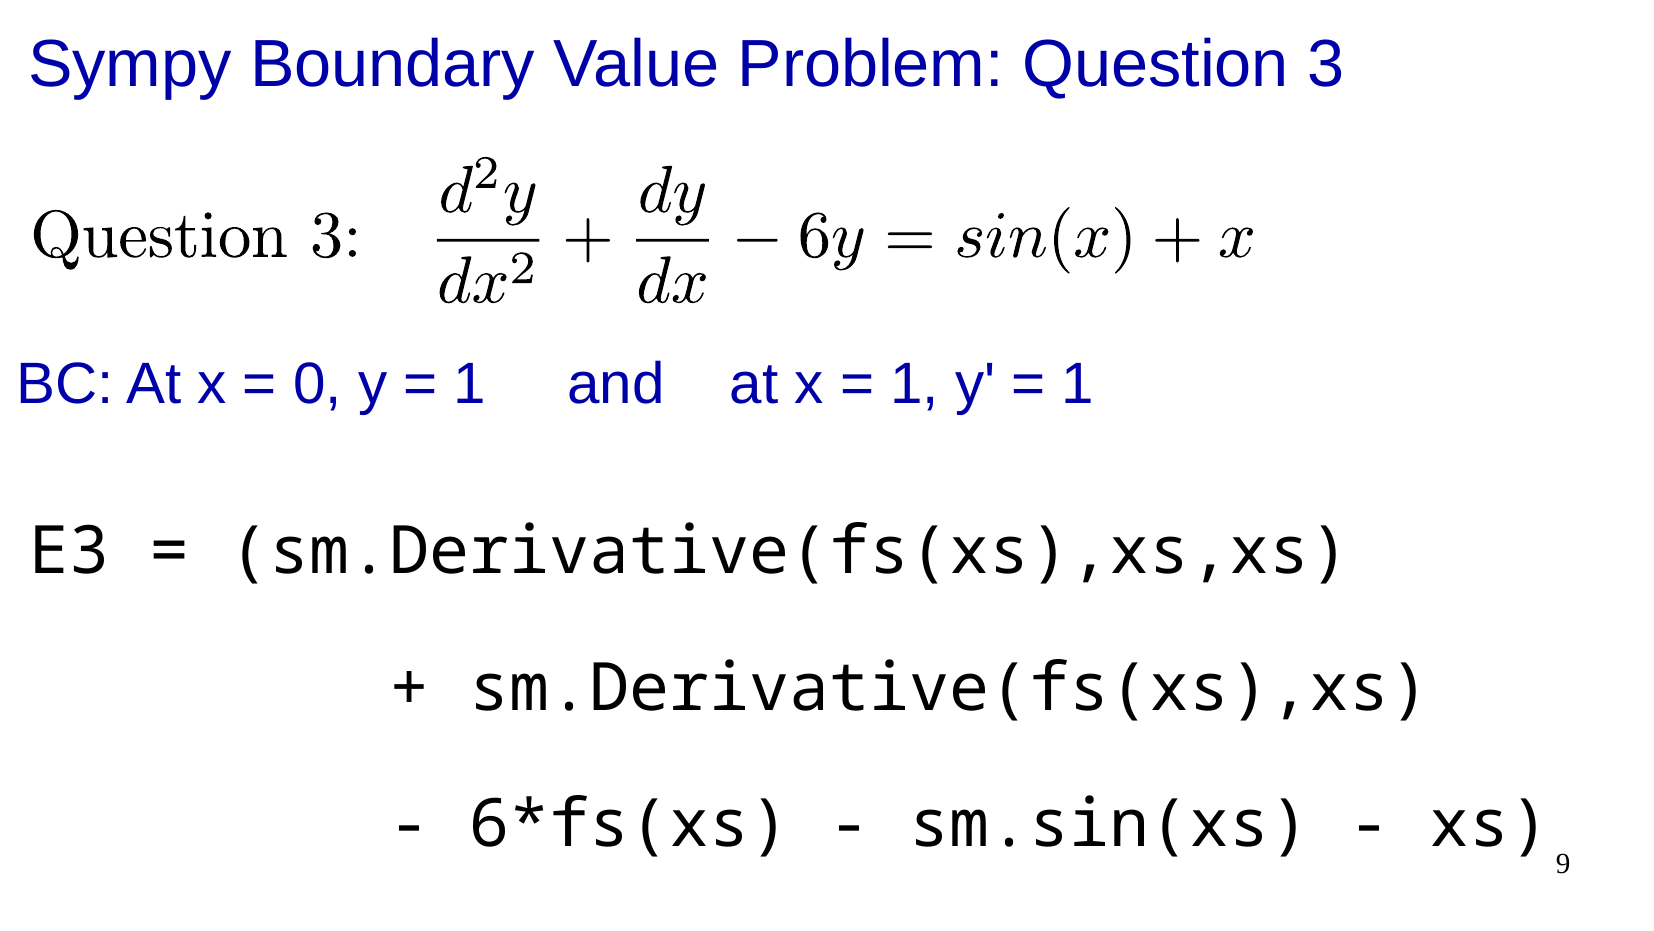

# Sympy Boundary Value Problem: Question 3
BC: At x = 0, y = 1 and at x = 1, y' = 1
E3 = (sm.Derivative(fs(xs),xs,xs)
 + sm.Derivative(fs(xs),xs)
 - 6*fs(xs) - sm.sin(xs) - xs)
y3_sm = sm.dsolve(E3,fs(xs)).rhs
9